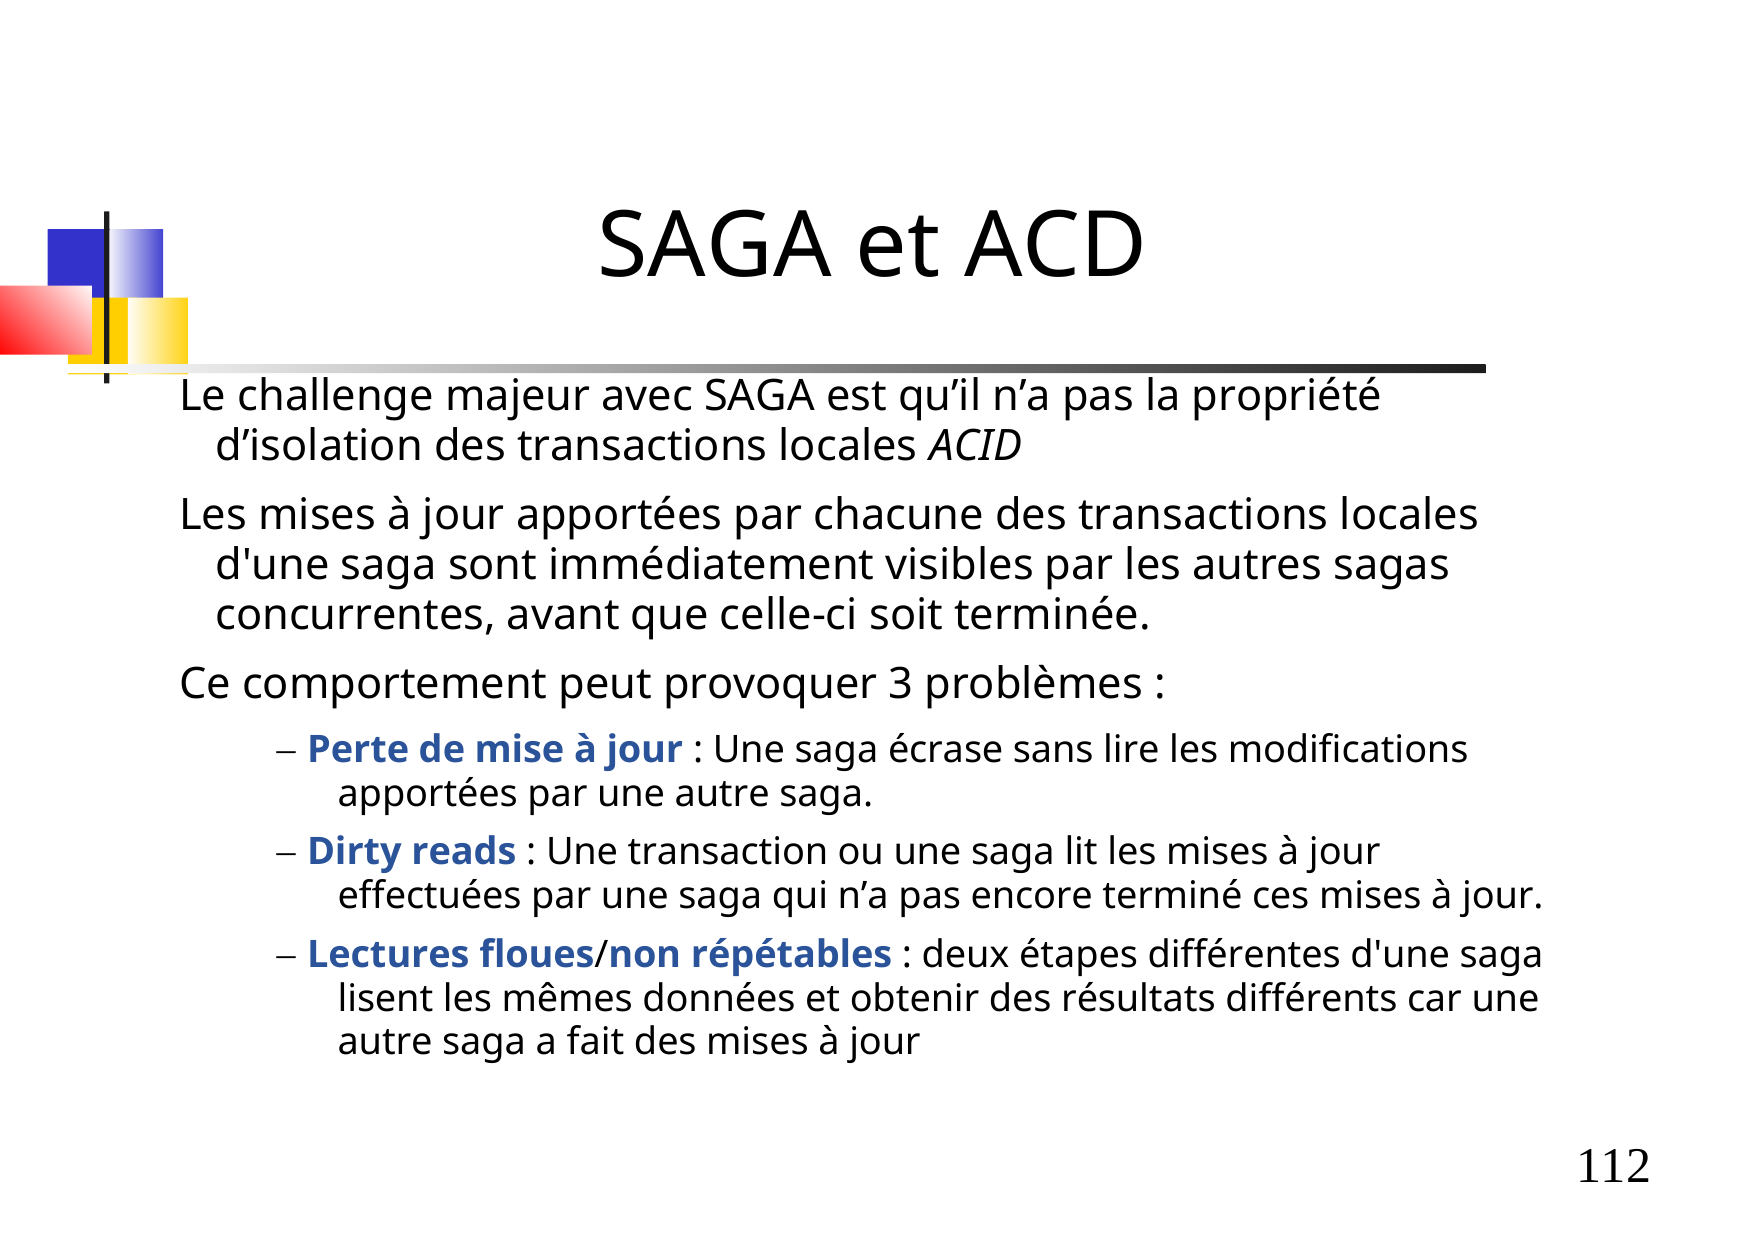

# SAGA et ACD
Le challenge majeur avec SAGA est qu’il n’a pas la propriété d’isolation des transactions locales ACID
Les mises à jour apportées par chacune des transactions locales d'une saga sont immédiatement visibles par les autres sagas concurrentes, avant que celle-ci soit terminée.
Ce comportement peut provoquer 3 problèmes :
Perte de mise à jour : Une saga écrase sans lire les modifications apportées par une autre saga.
Dirty reads : Une transaction ou une saga lit les mises à jour effectuées par une saga qui n’a pas encore terminé ces mises à jour.
Lectures floues/non répétables : deux étapes différentes d'une saga lisent les mêmes données et obtenir des résultats différents car une autre saga a fait des mises à jour